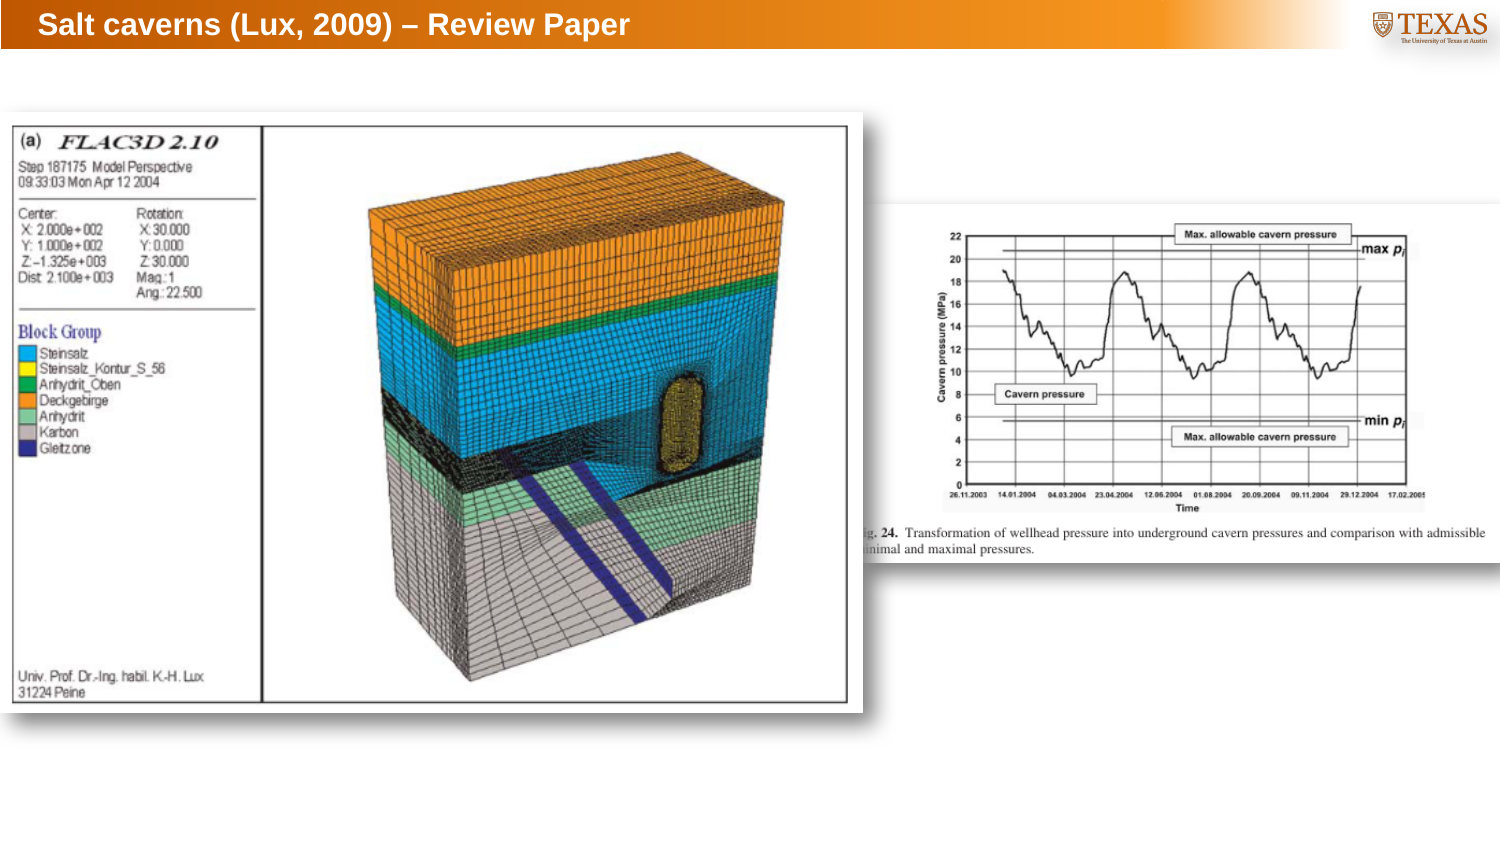

# Salt caverns (Lux, 2009) – Review Paper